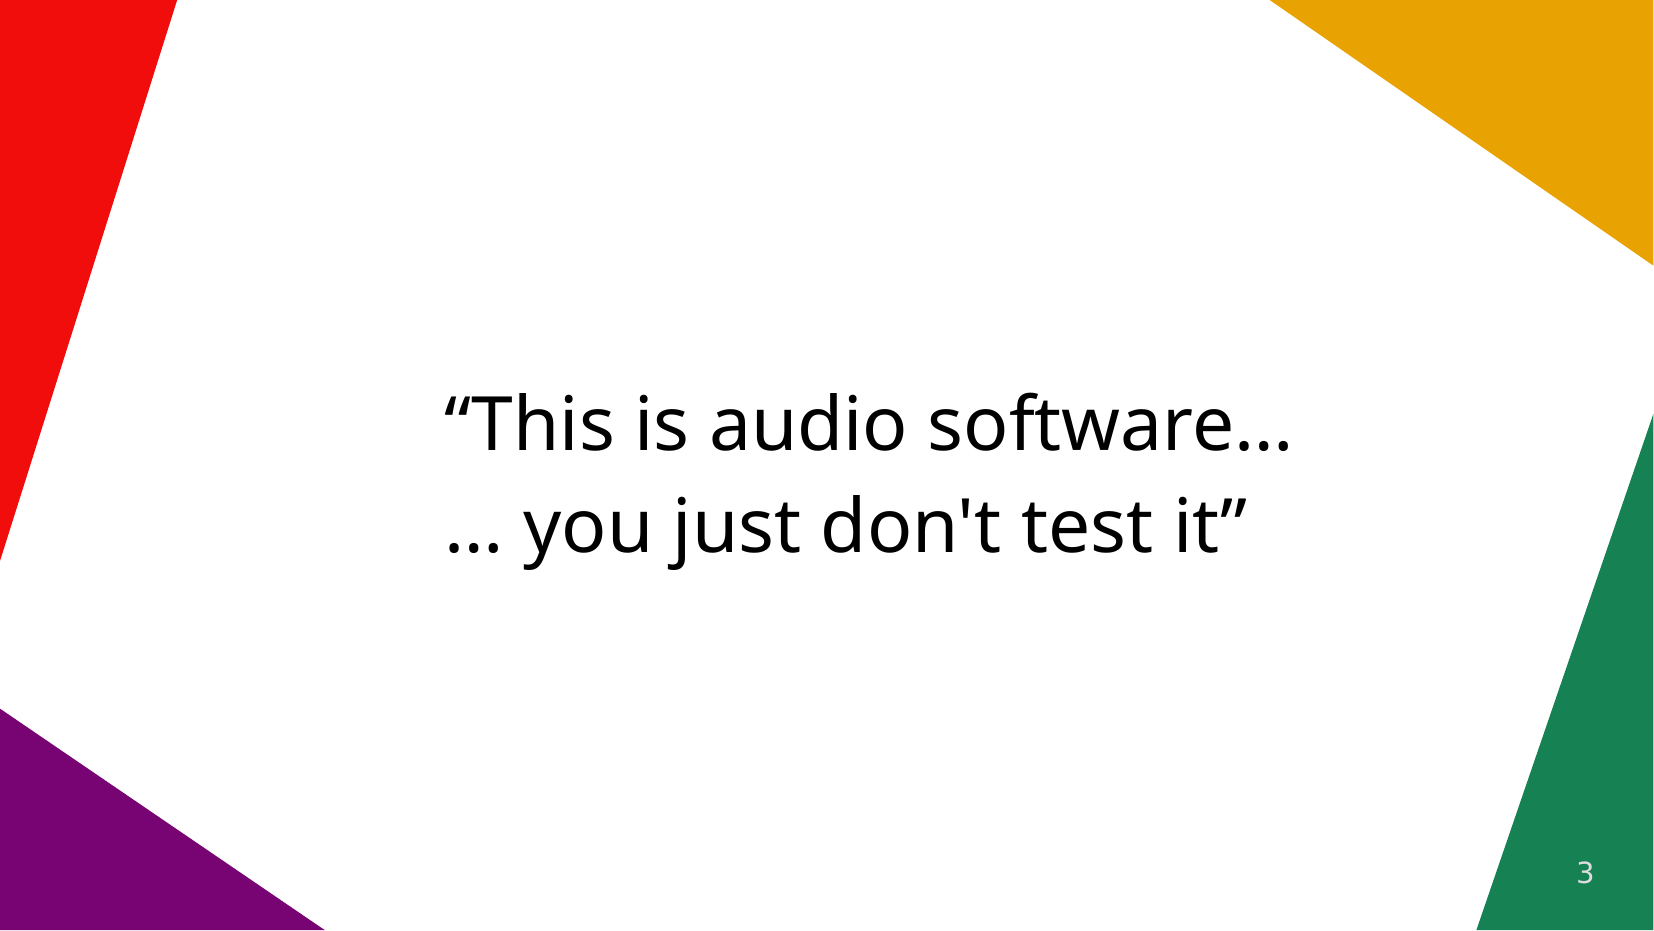

“This is audio software…
… you just don't test it”
3